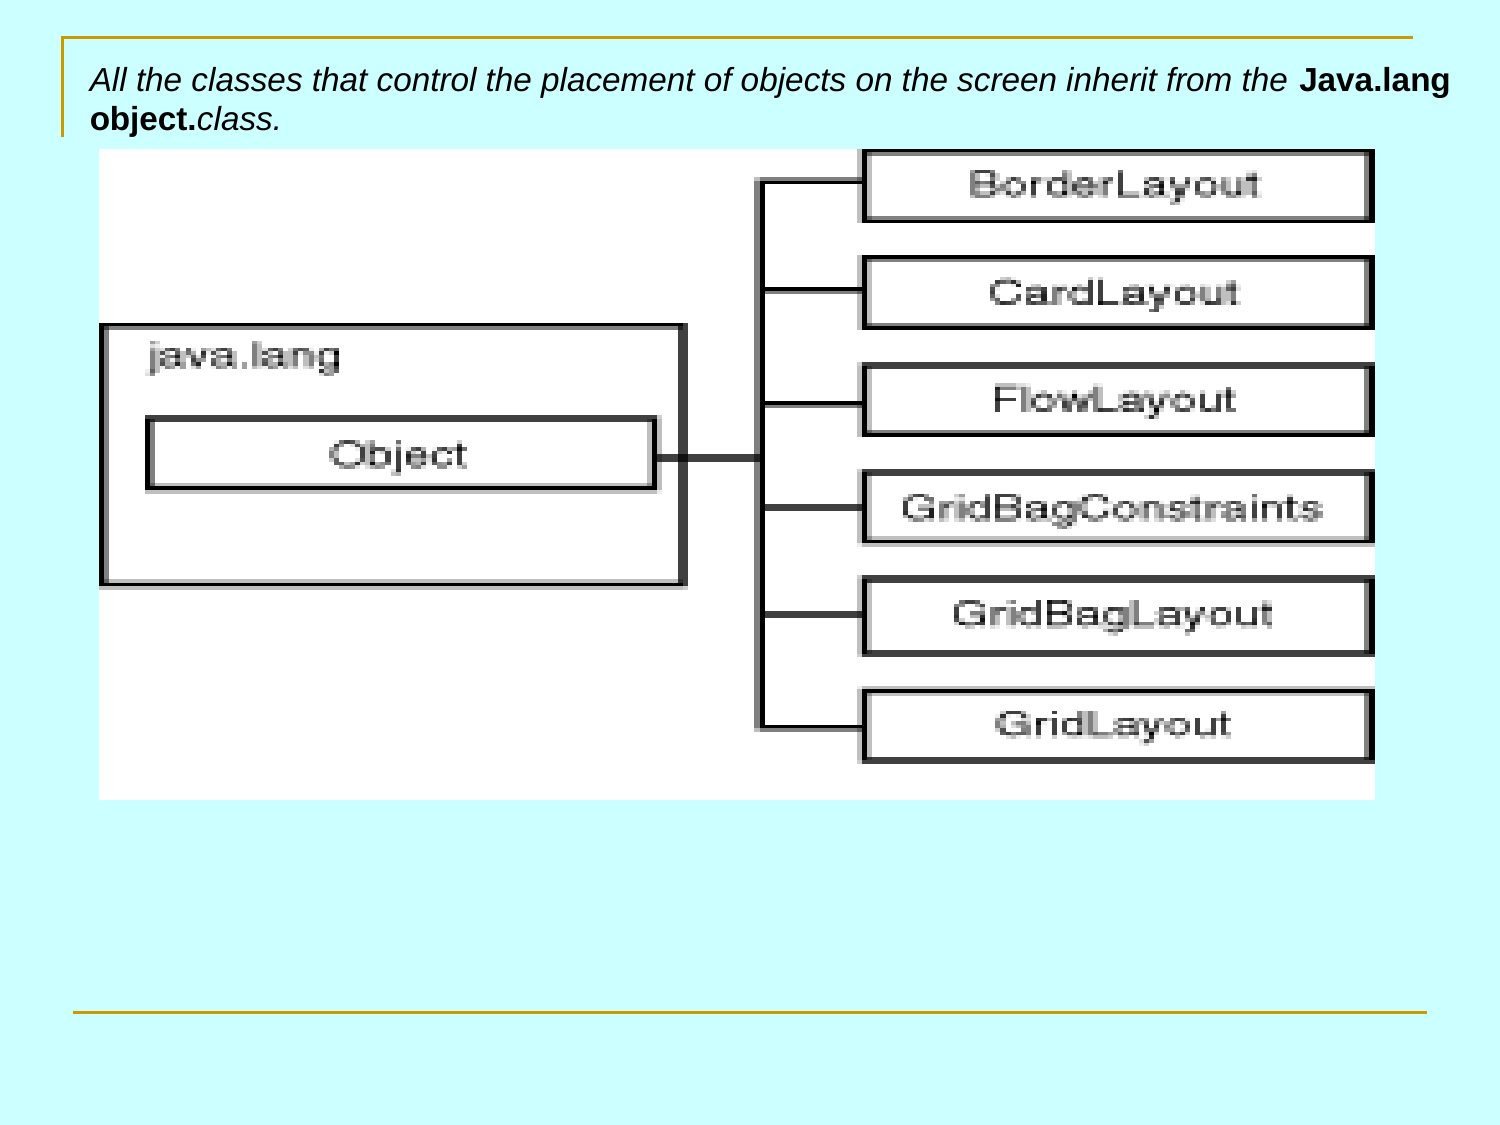

All the classes that control the placement of objects on the screen inherit from the Java.lang object.class.